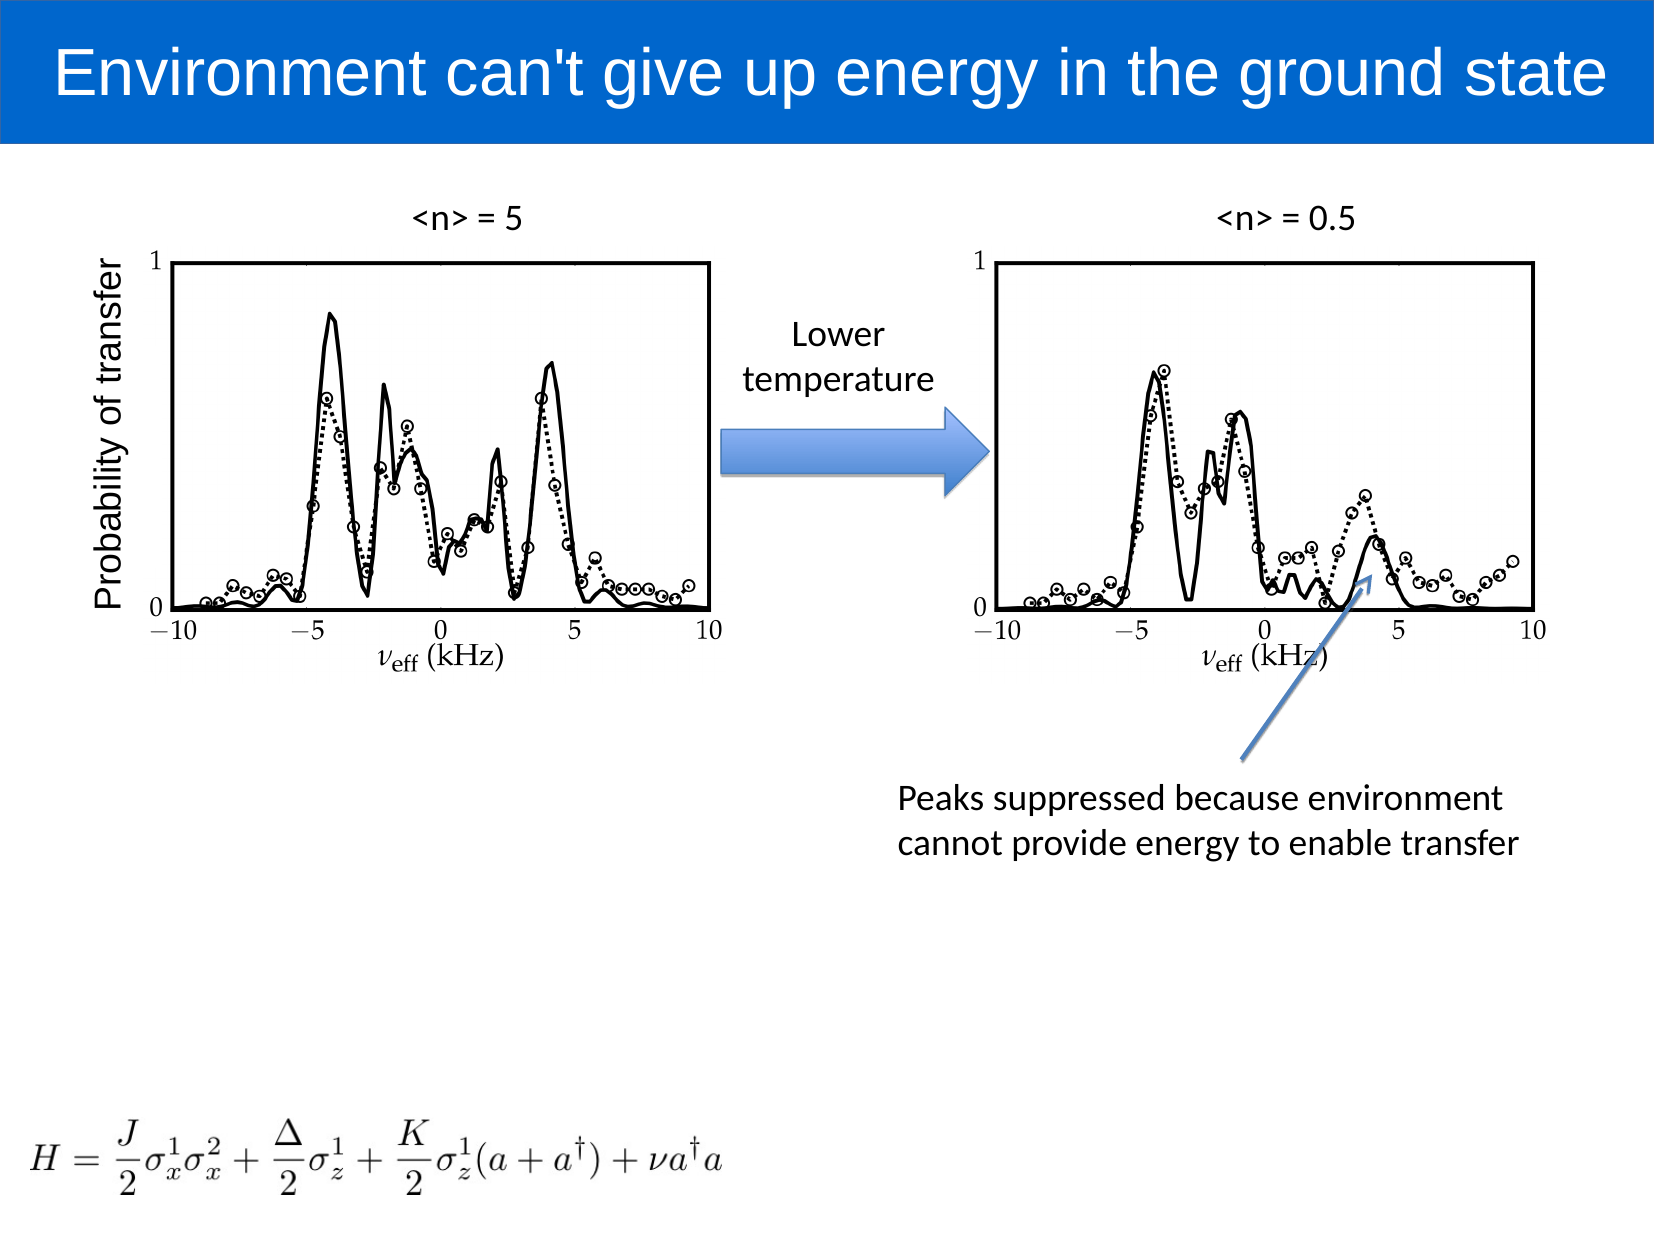

# Environment can't give up energy in the ground state
<n> = 5
<n> = 0.5
P(acceptor)
Lower
temperature
Probability of transfer
Peaks suppressed because environment
cannot provide energy to enable transfer